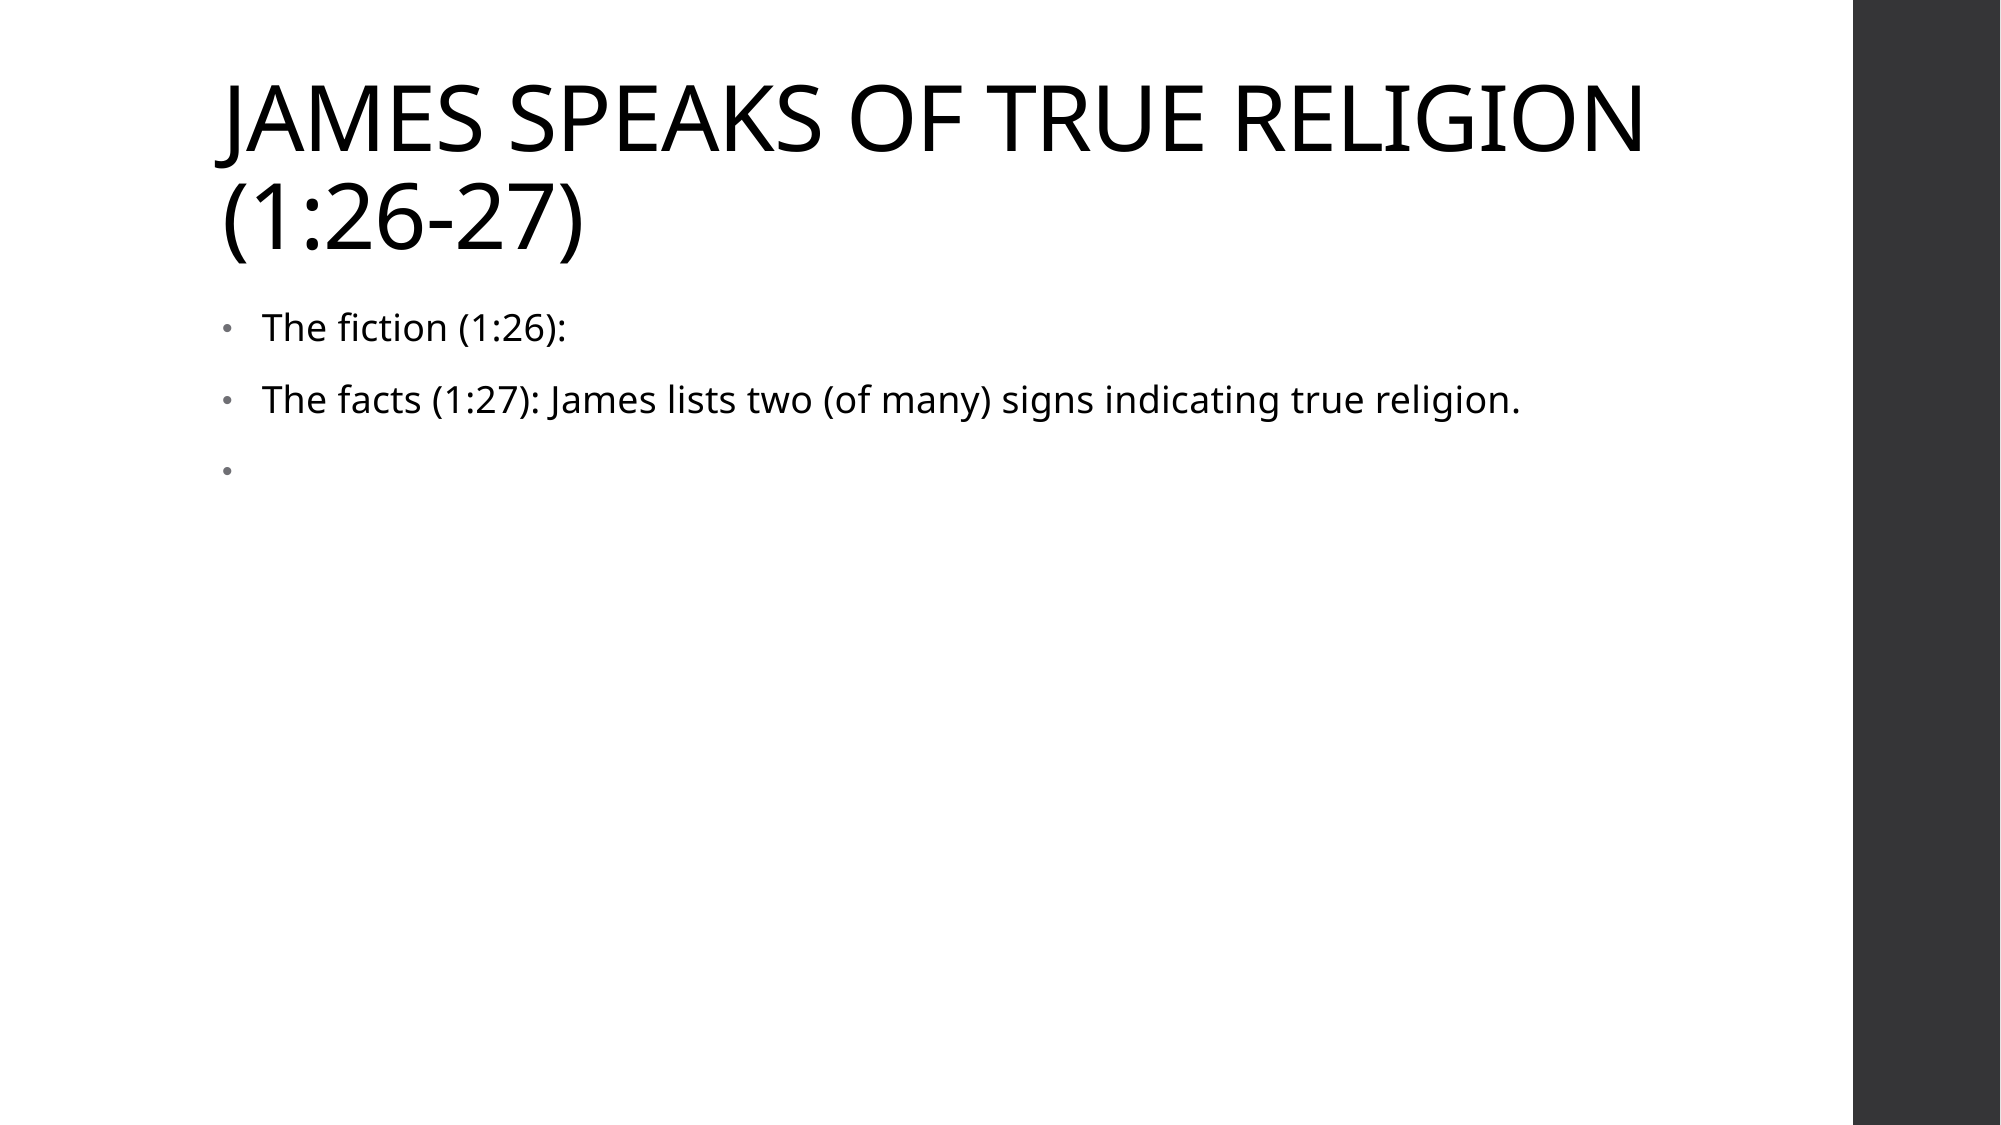

# JAMES SPEAKS OF TRUE RELIGION (1:26-27)
 The fiction (1:26):
 The facts (1:27): James lists two (of many) signs indicating true religion.